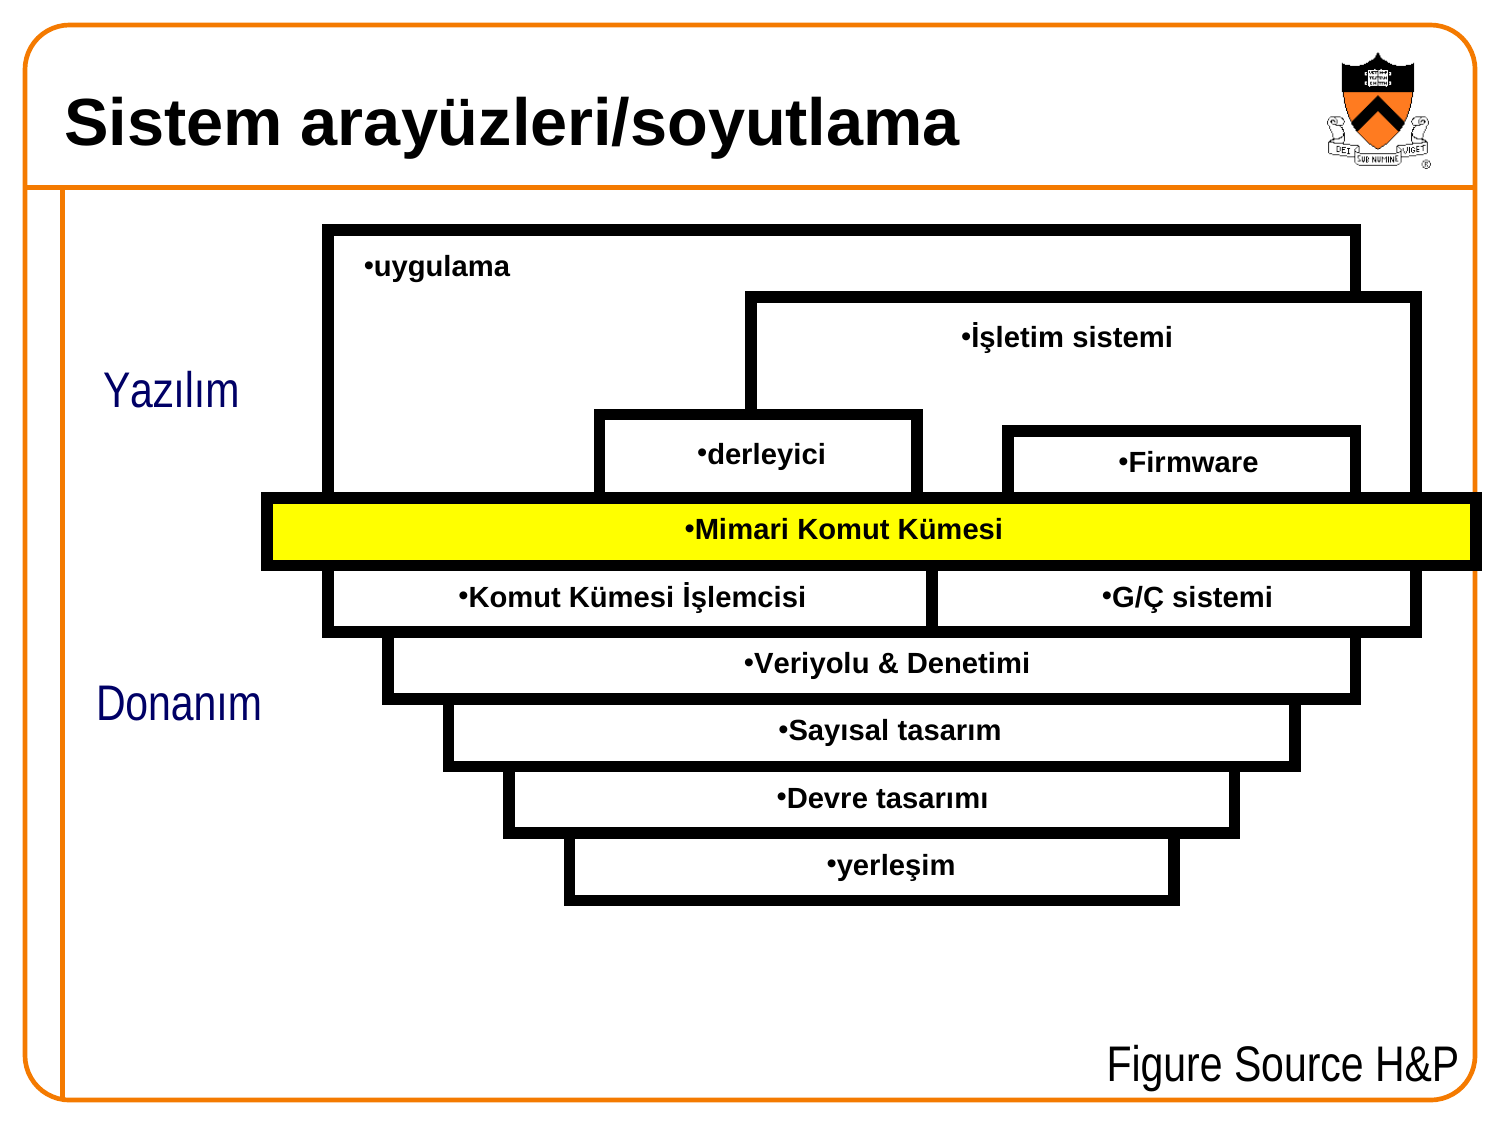

# Sistem arayüzleri/soyutlama
uygulama
İşletim sistemi
derleyici
Firmware
Mimari Komut Kümesi
Komut Kümesi İşlemcisi
G/Ç sistemi
Veriyolu & Denetimi
Sayısal tasarım
Devre tasarımı
yerleşim
Yazılım
Donanım
Figure Source H&P